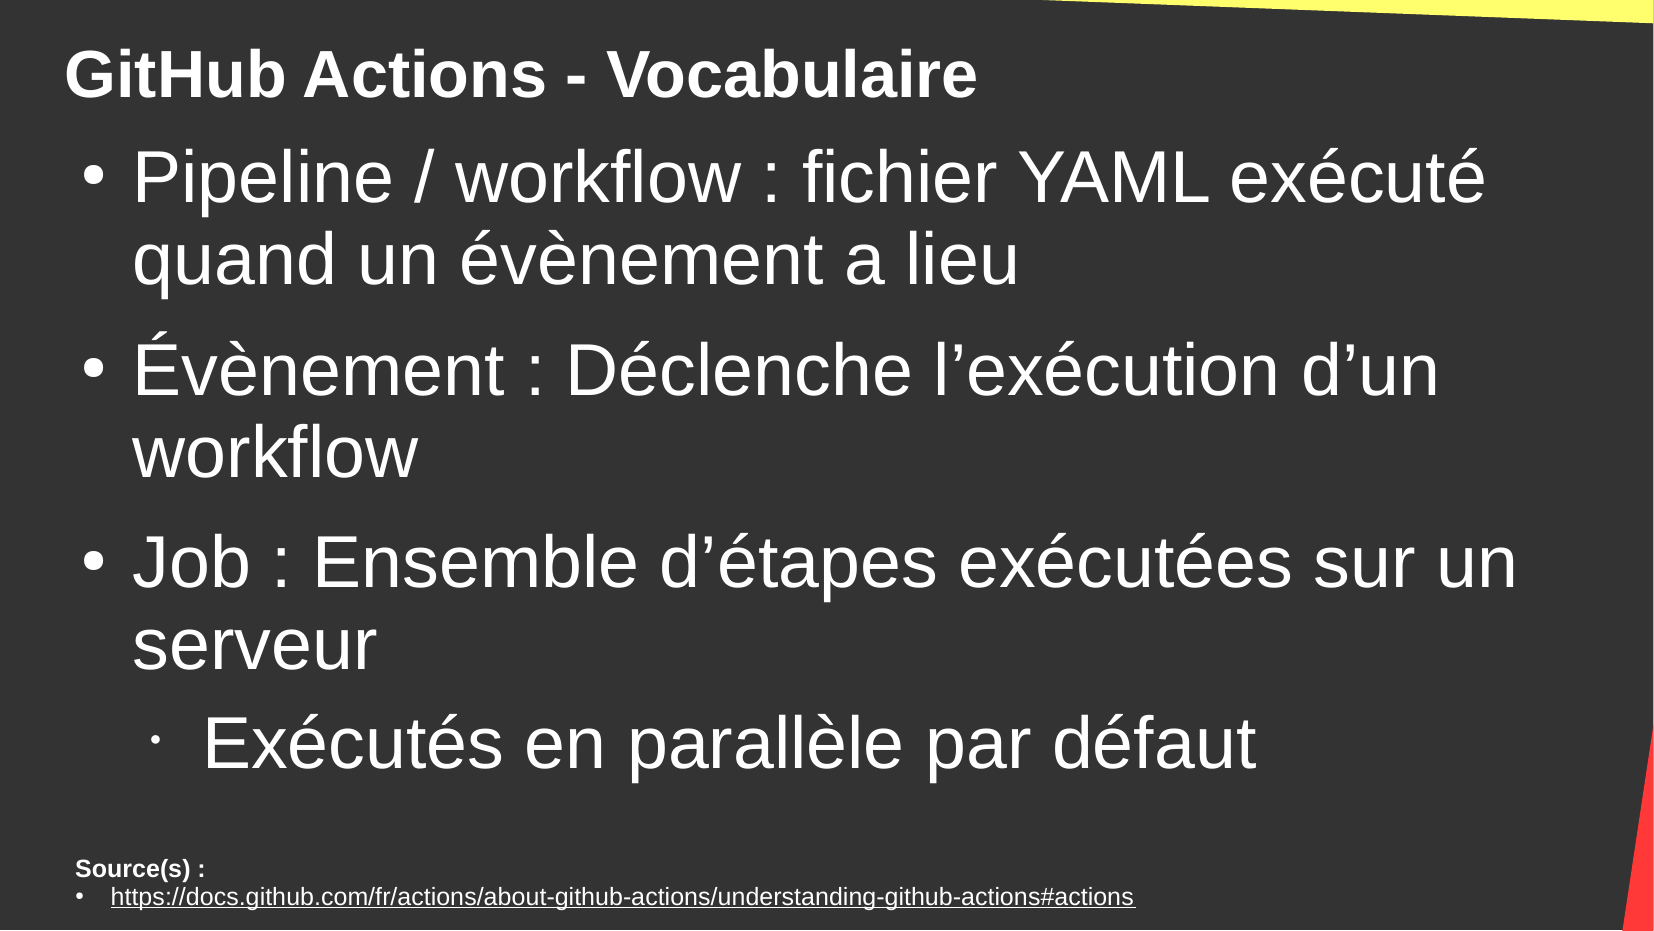

# GitHub Actions - Vocabulaire
Pipeline / workflow : fichier YAML exécuté quand un évènement a lieu
Évènement : Déclenche l’exécution d’un workflow
Job : Ensemble d’étapes exécutées sur un serveur
Exécutés en parallèle par défaut
Source(s) :
https://docs.github.com/fr/actions/about-github-actions/understanding-github-actions#actions